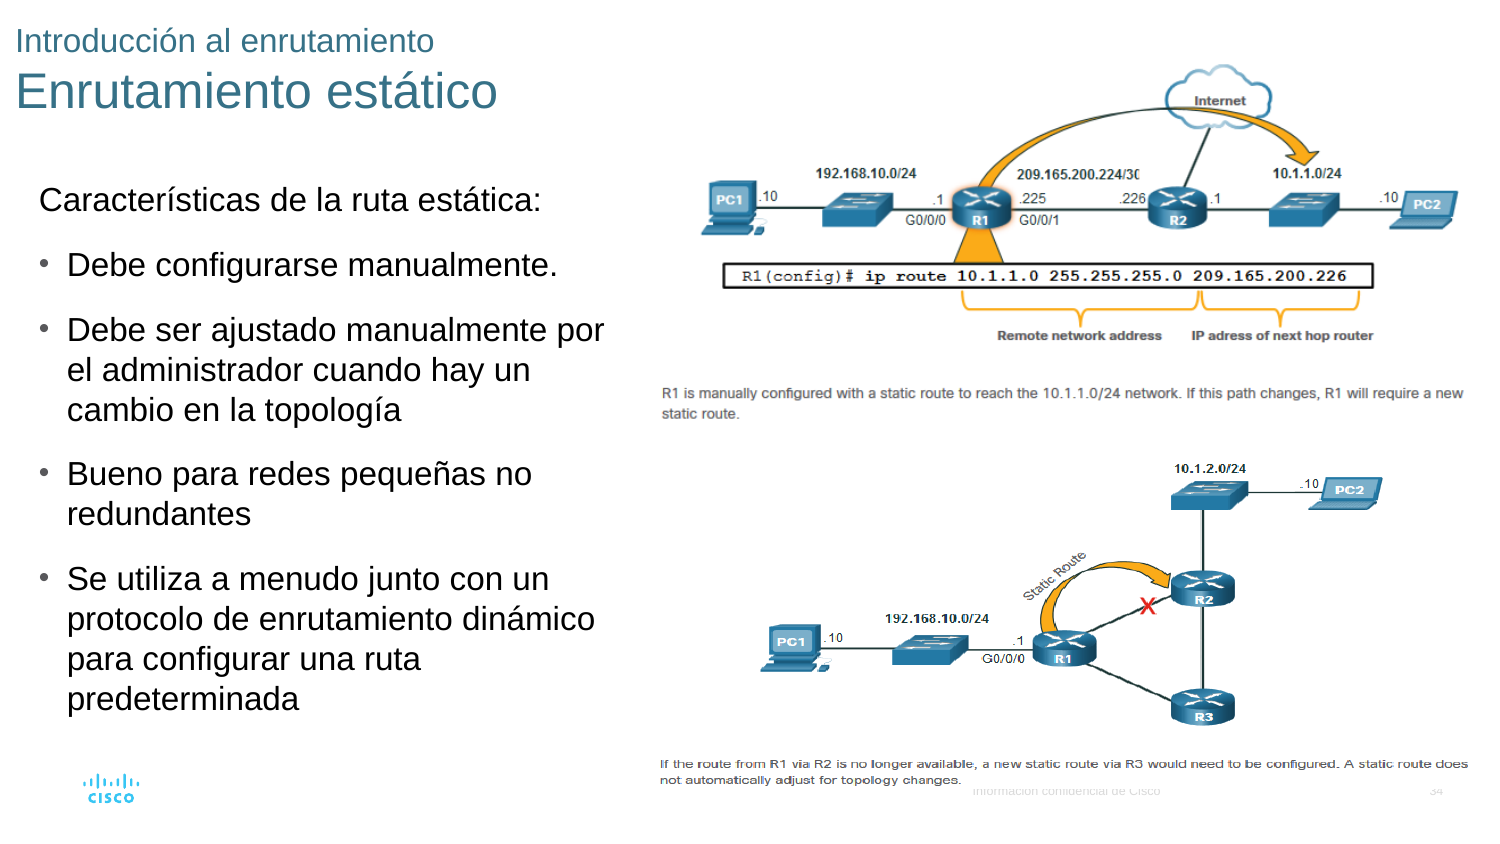

# Introducción al enrutamiento Enrutamiento estático
Características de la ruta estática:
Debe configurarse manualmente.
Debe ser ajustado manualmente por el administrador cuando hay un cambio en la topología
Bueno para redes pequeñas no redundantes
Se utiliza a menudo junto con un protocolo de enrutamiento dinámico para configurar una ruta predeterminada